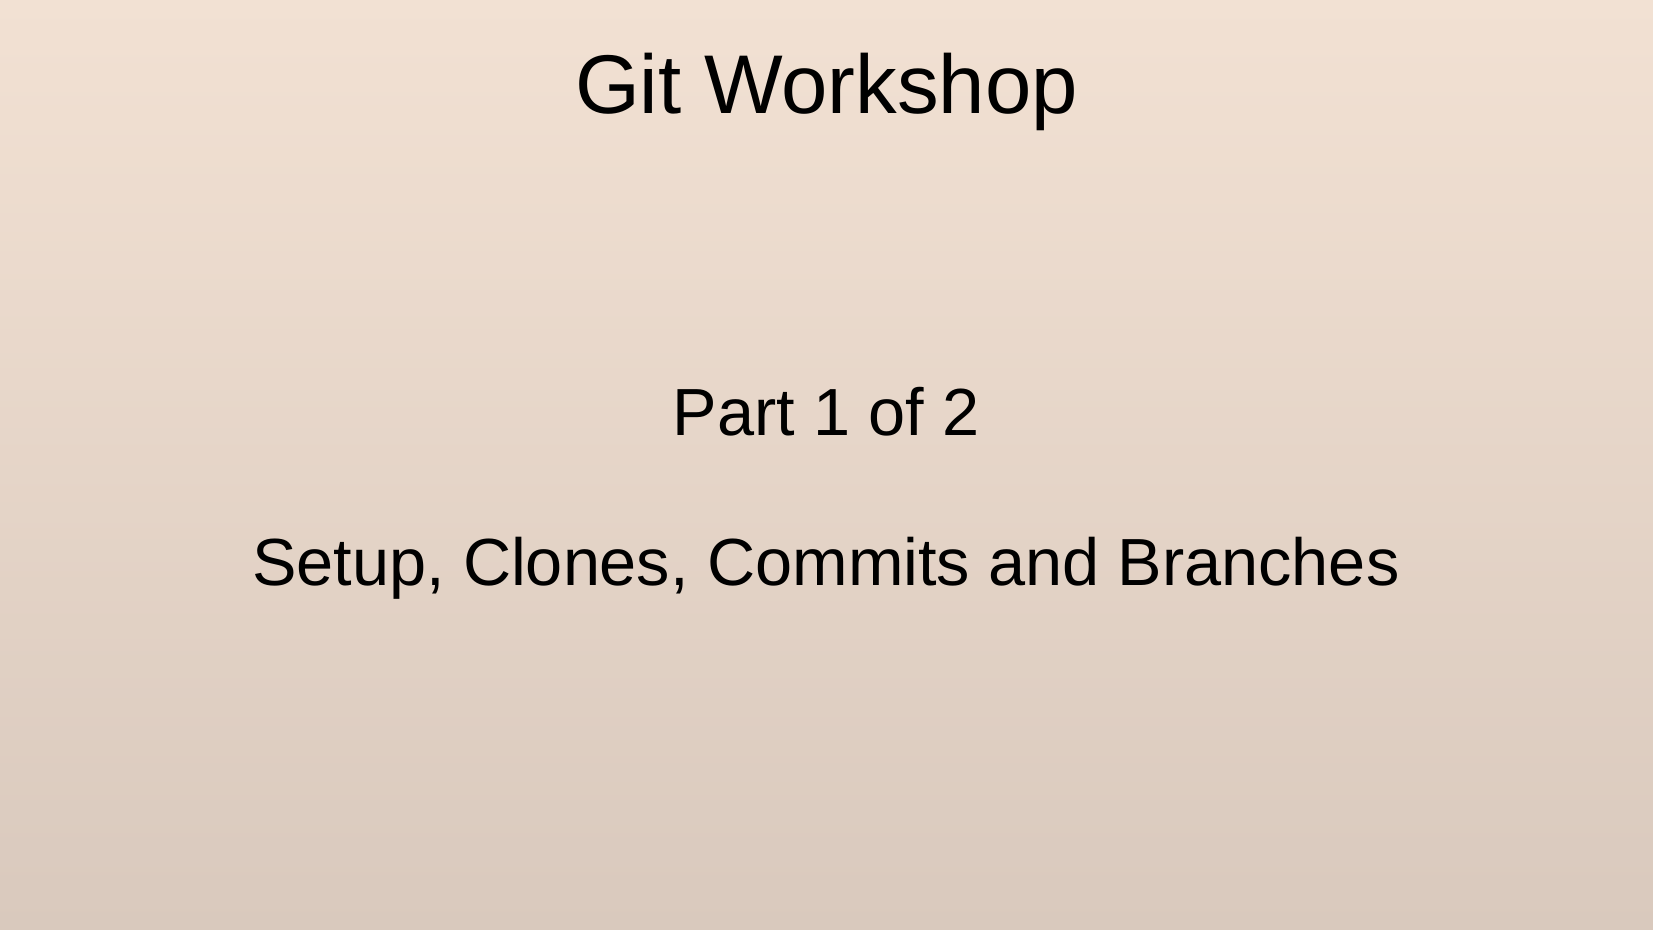

# Git Workshop
Part 1 of 2
Setup, Clones, Commits and Branches